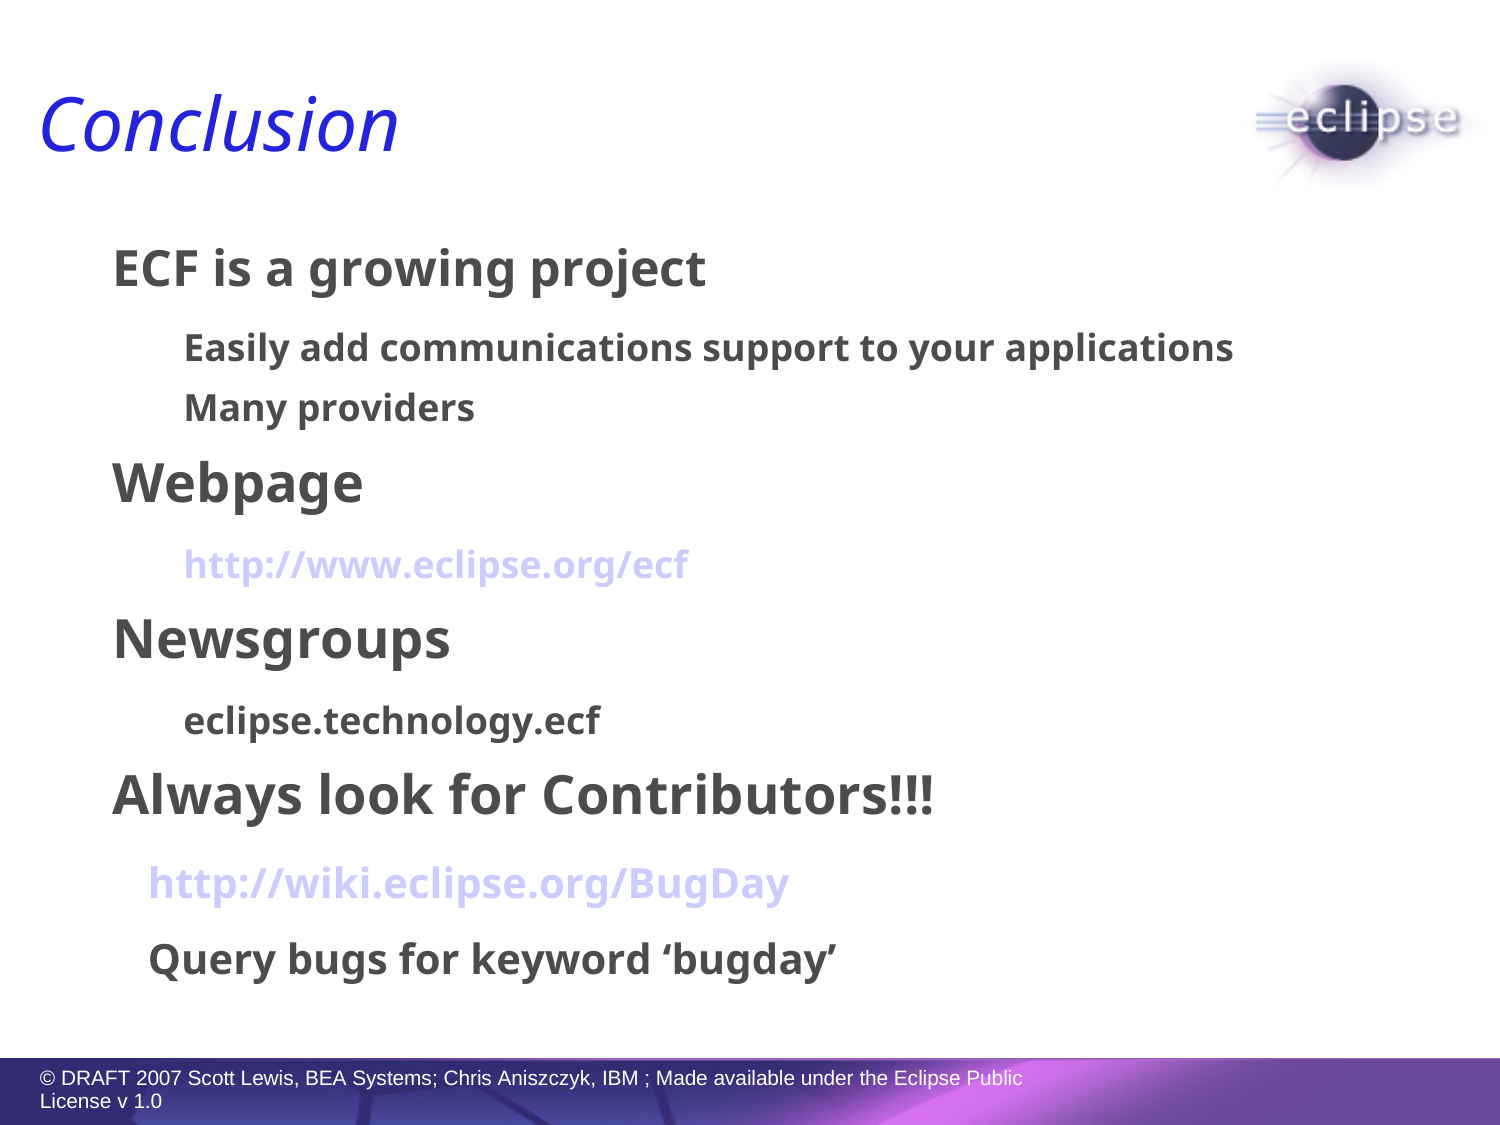

# Conclusion
ECF is a growing project
Easily add communications support to your applications
Many providers
Webpage
http://www.eclipse.org/ecf
Newsgroups
eclipse.technology.ecf
Always look for Contributors!!!
http://wiki.eclipse.org/BugDay
Query bugs for keyword ‘bugday’